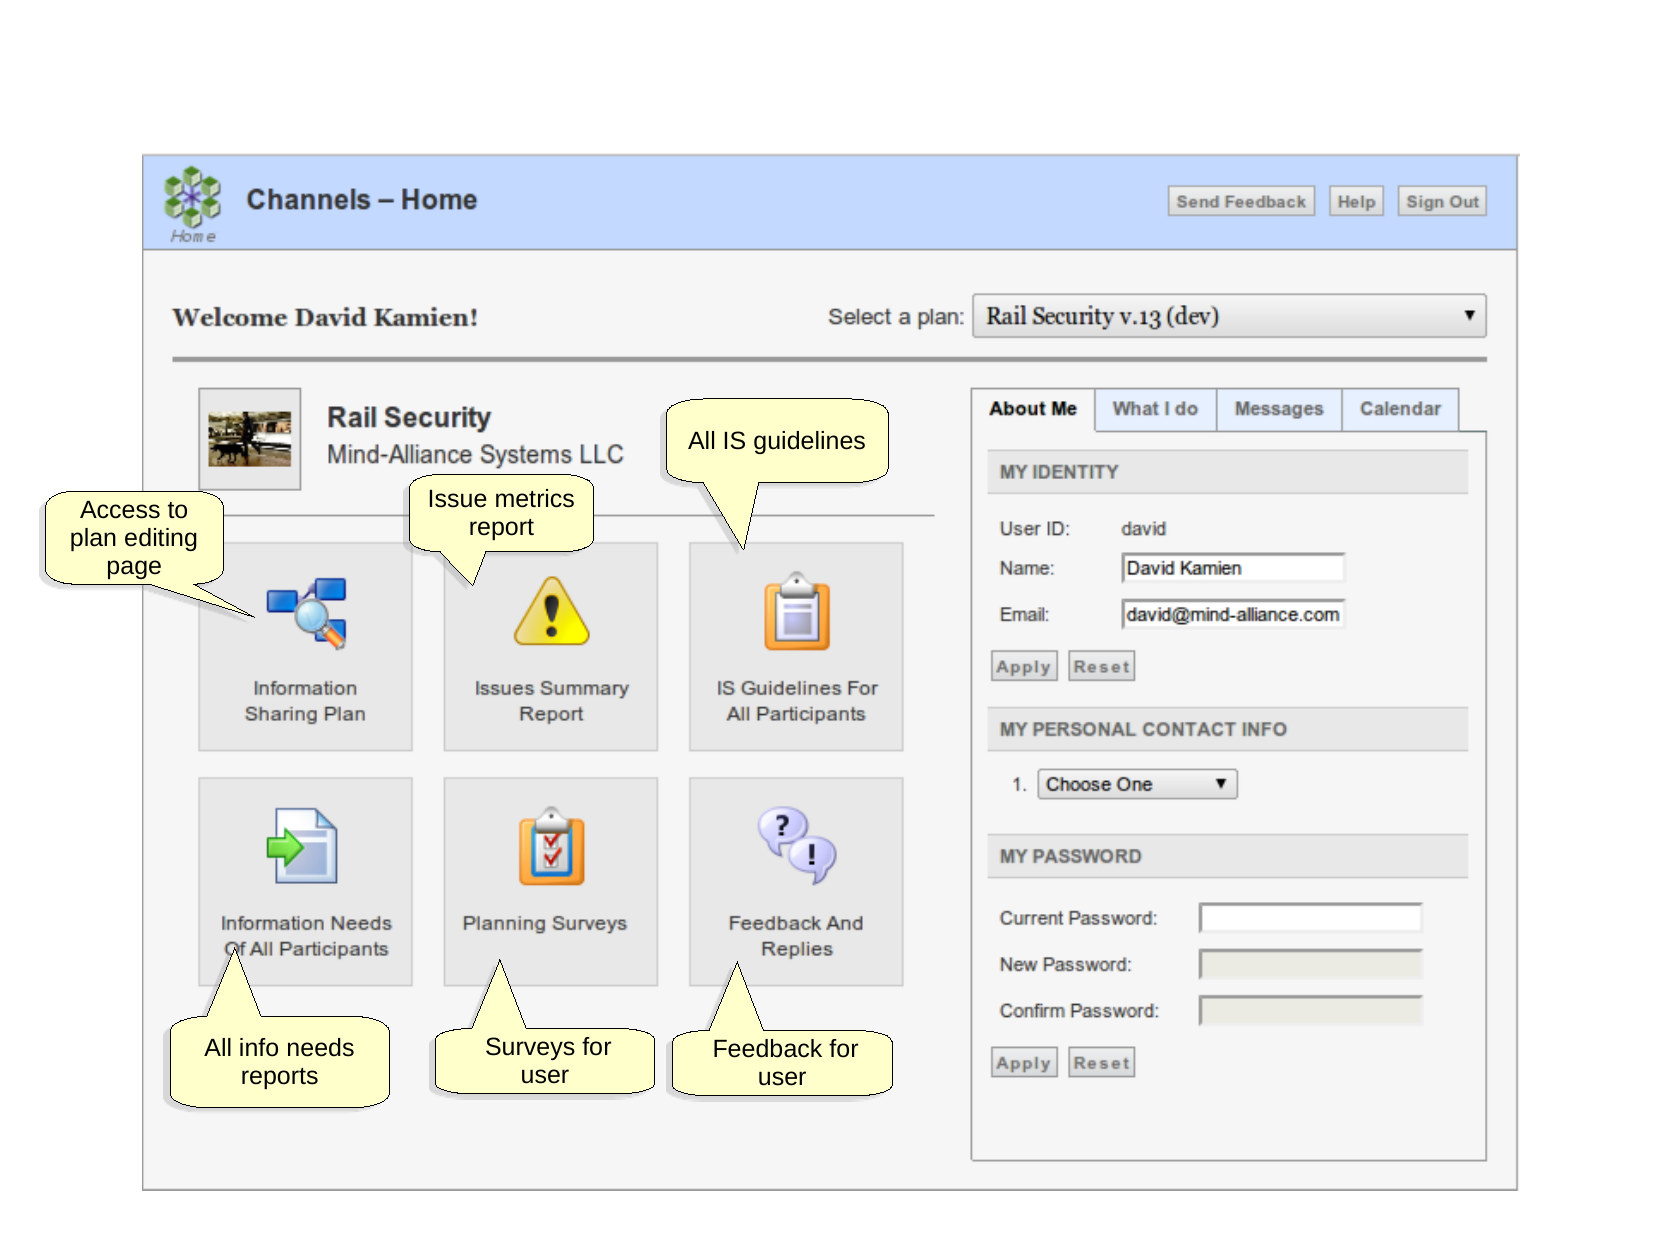

All IS guidelines
Issue metrics report
Access to plan editing page
All info needs reports
 Surveys for user
 Feedback for user